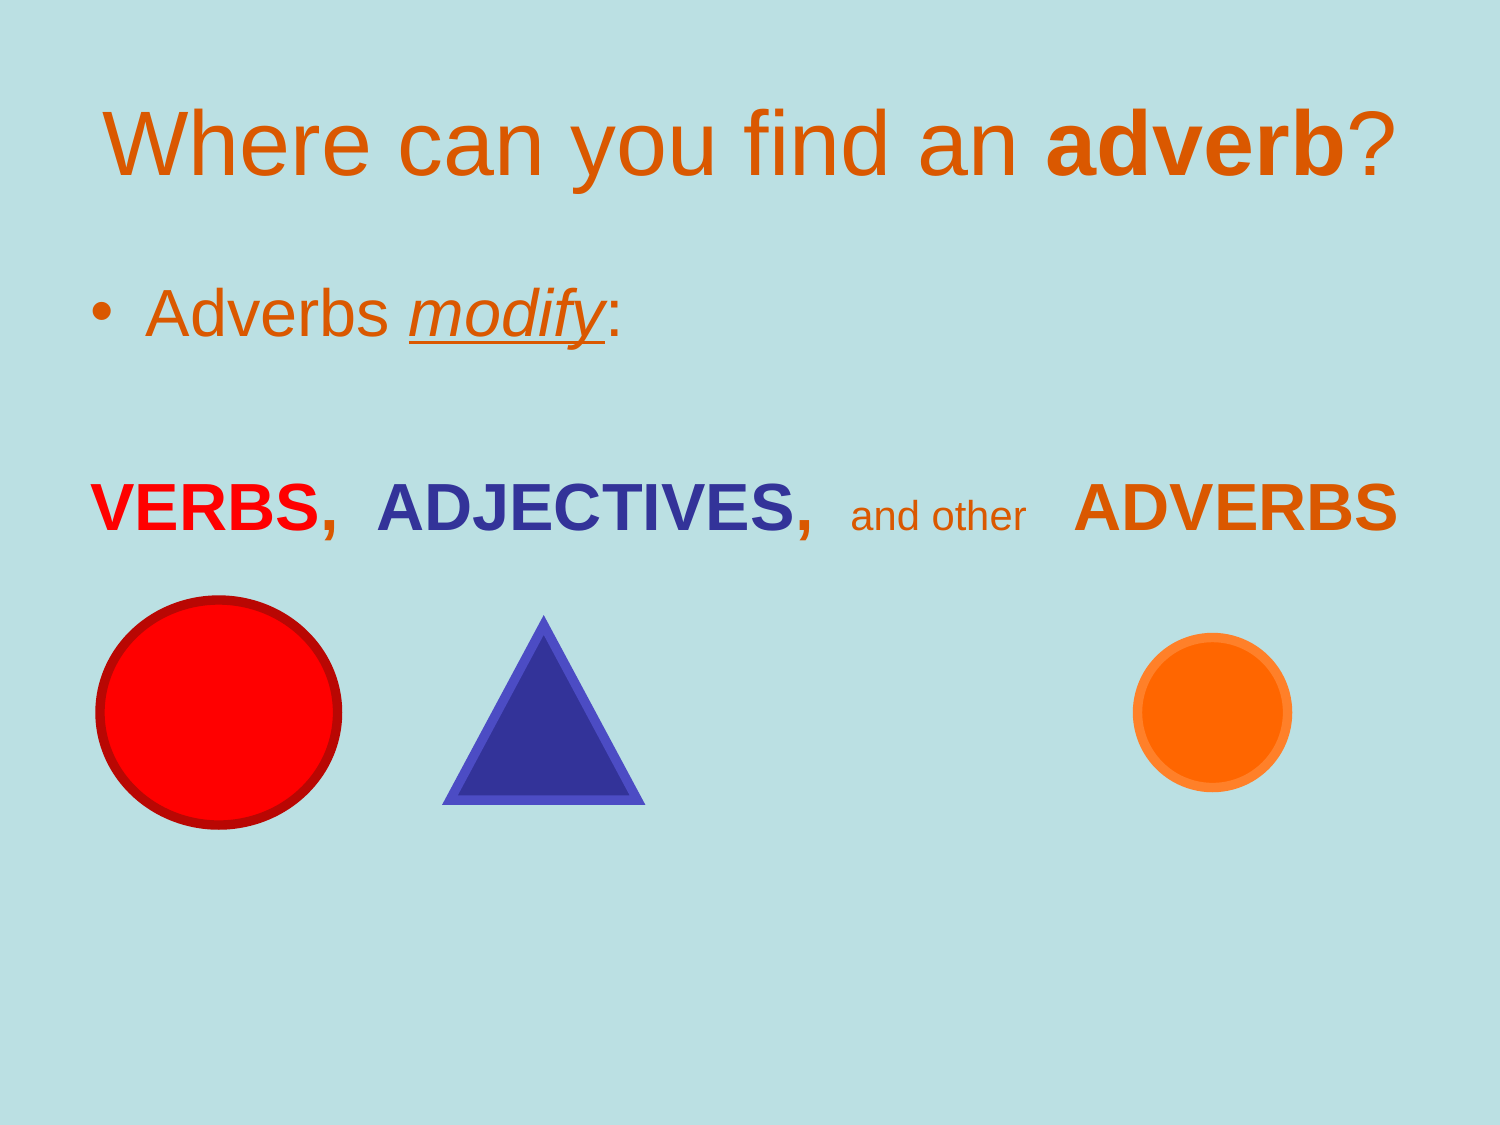

Where can you find an adverb?
Adverbs modify:
VERBS, ADJECTIVES, and other ADVERBS